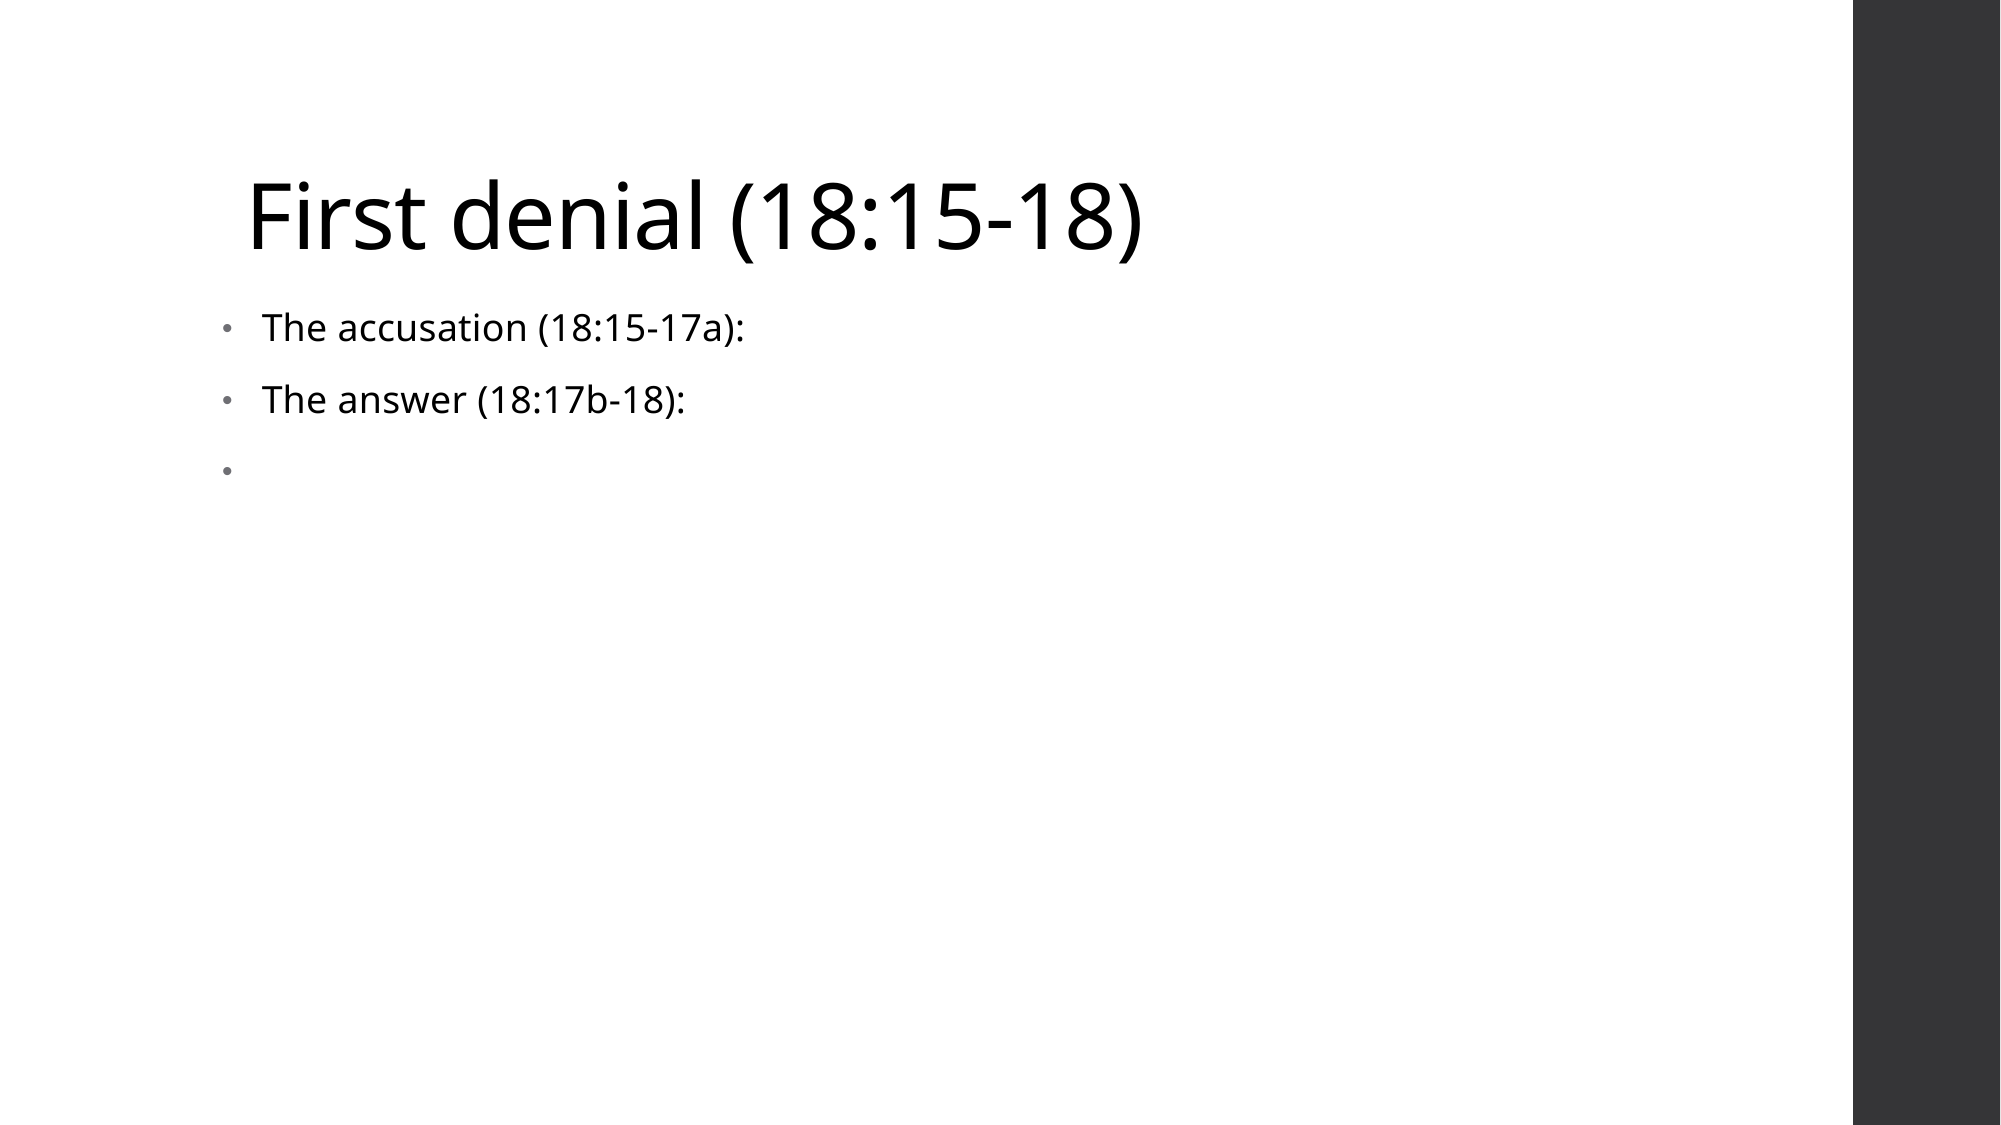

# First denial (18:15-18)
 The accusation (18:15-17a):
 The answer (18:17b-18):